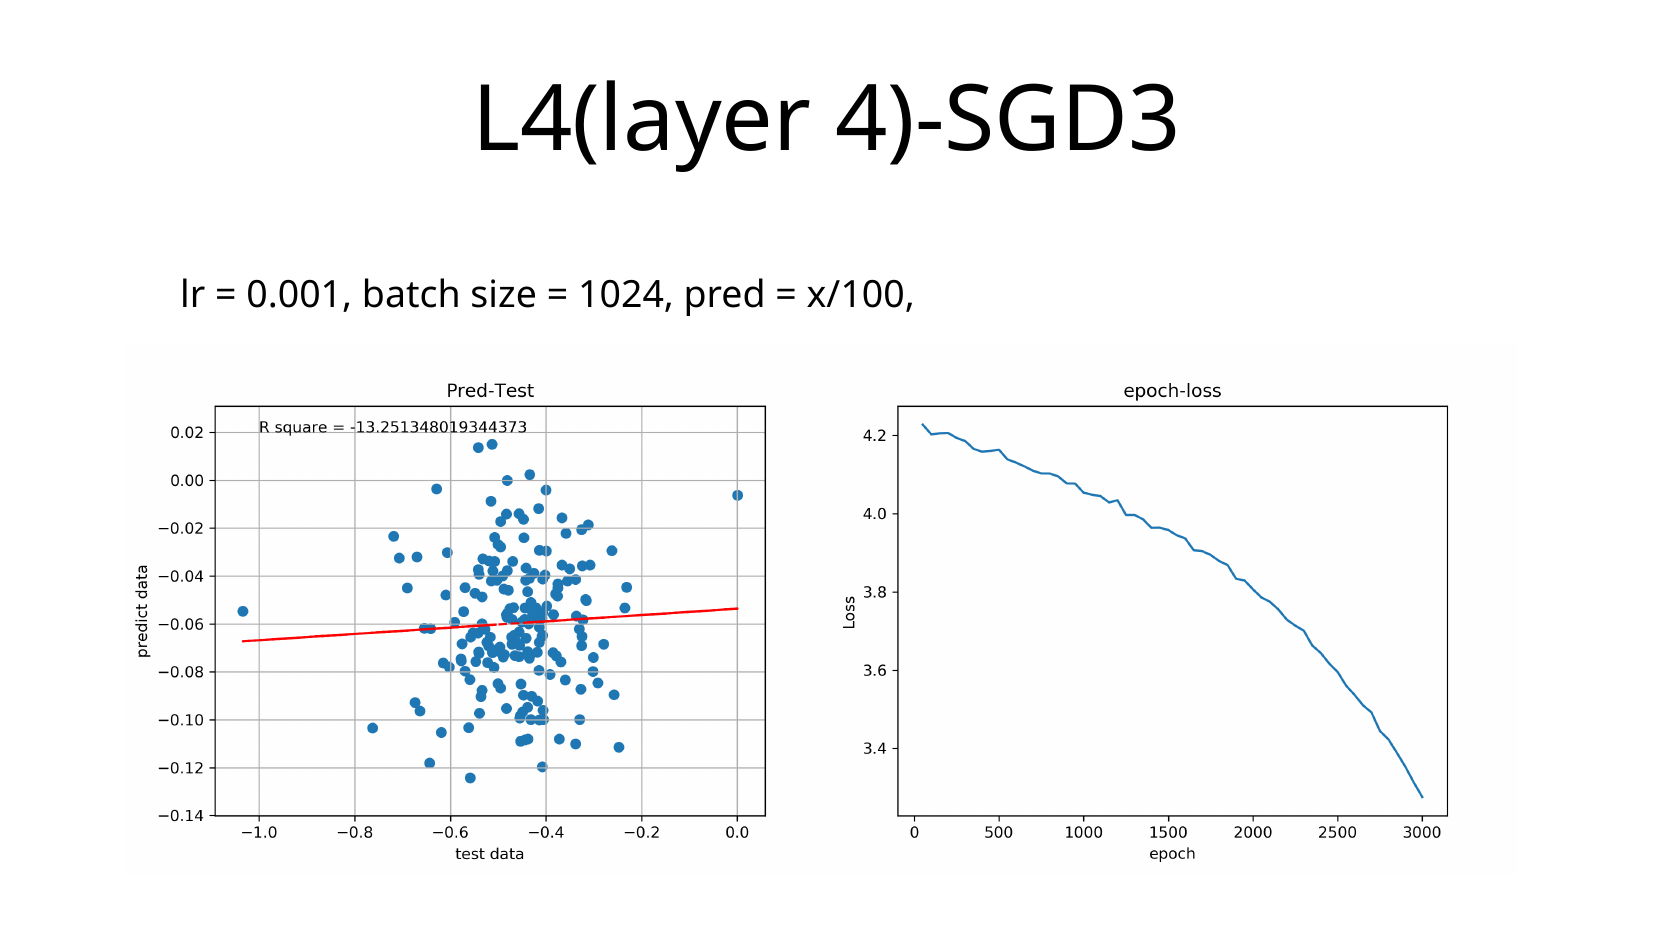

# L4(layer 4)-SGD3
lr = 0.001, batch size = 1024, pred = x/100,